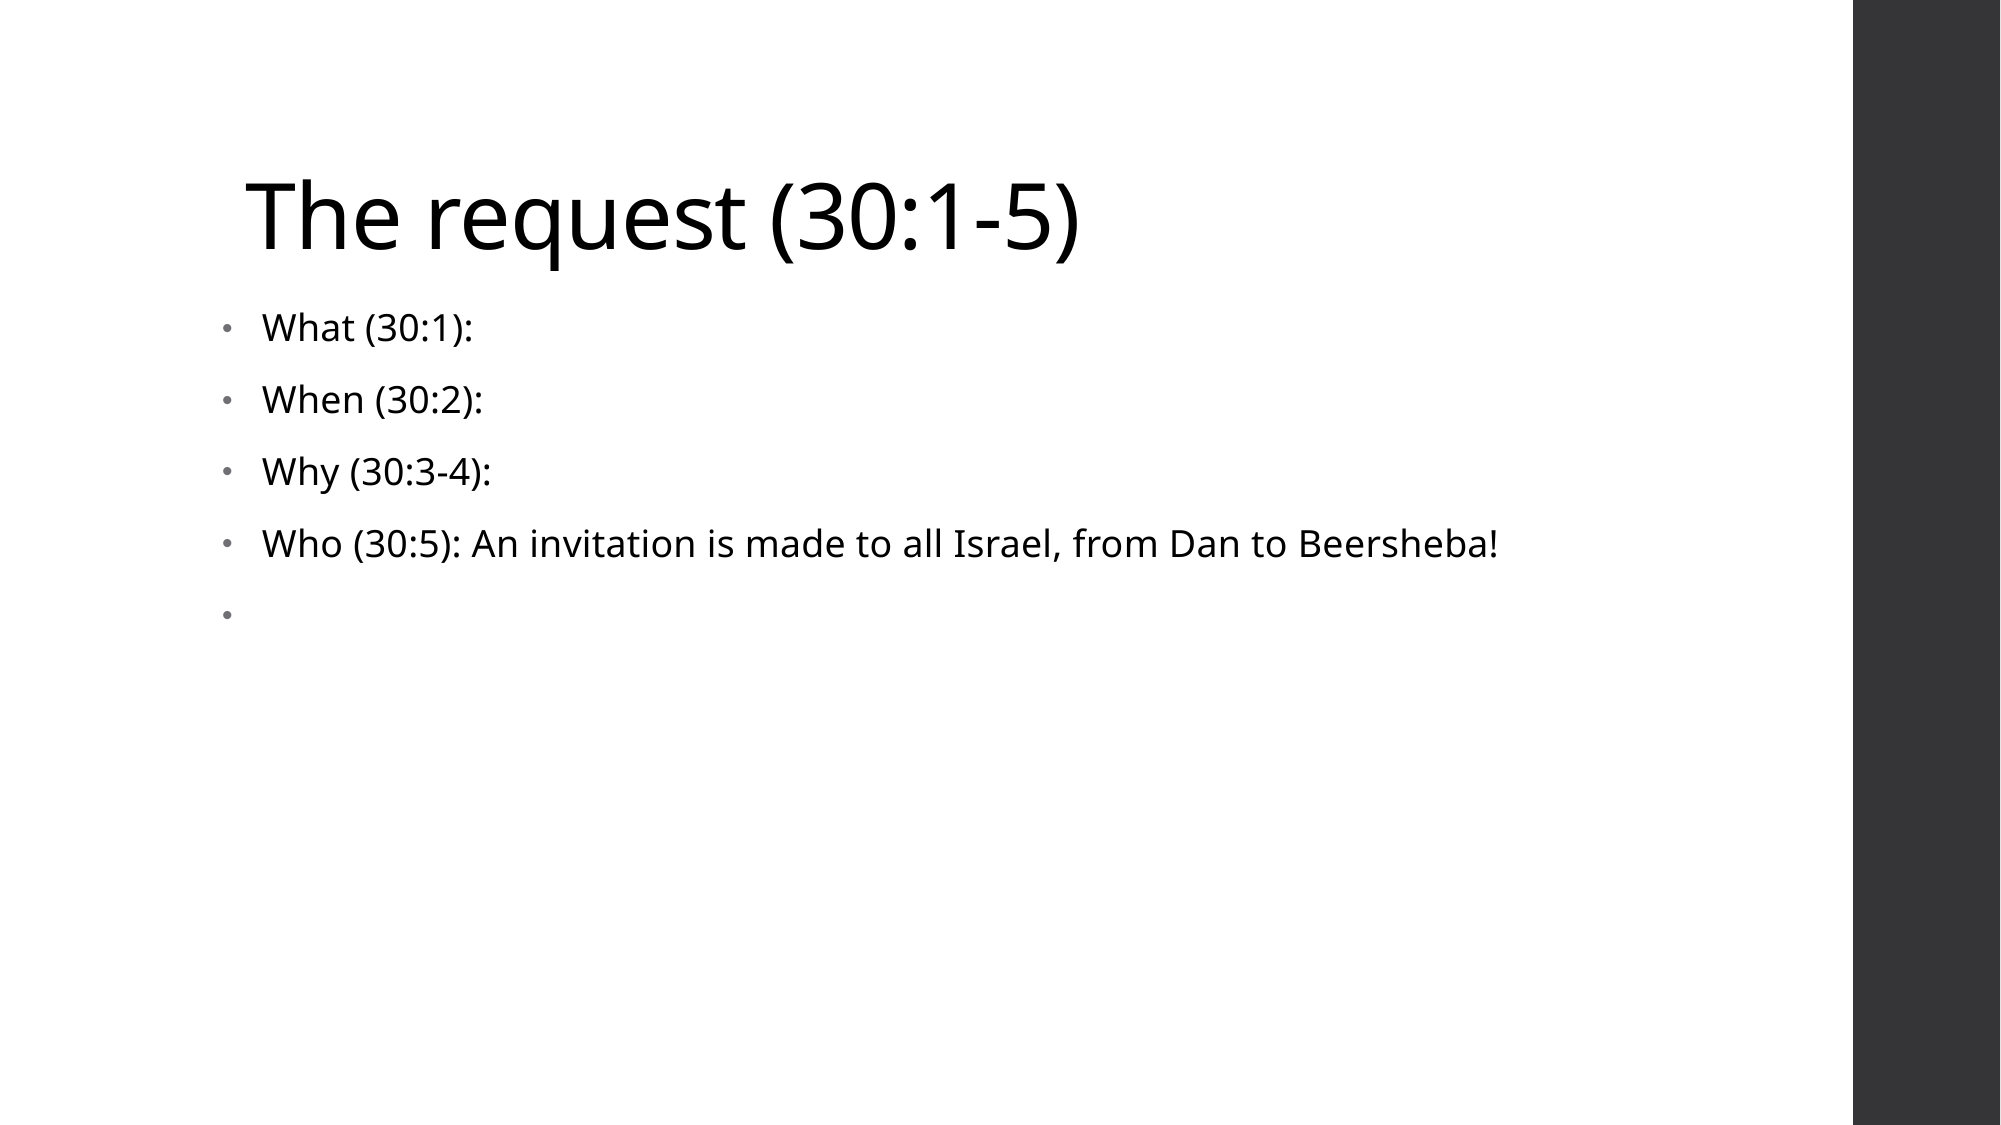

# The request (30:1-5)
 What (30:1):
 When (30:2):
 Why (30:3-4):
 Who (30:5): An invitation is made to all Israel, from Dan to Beersheba!